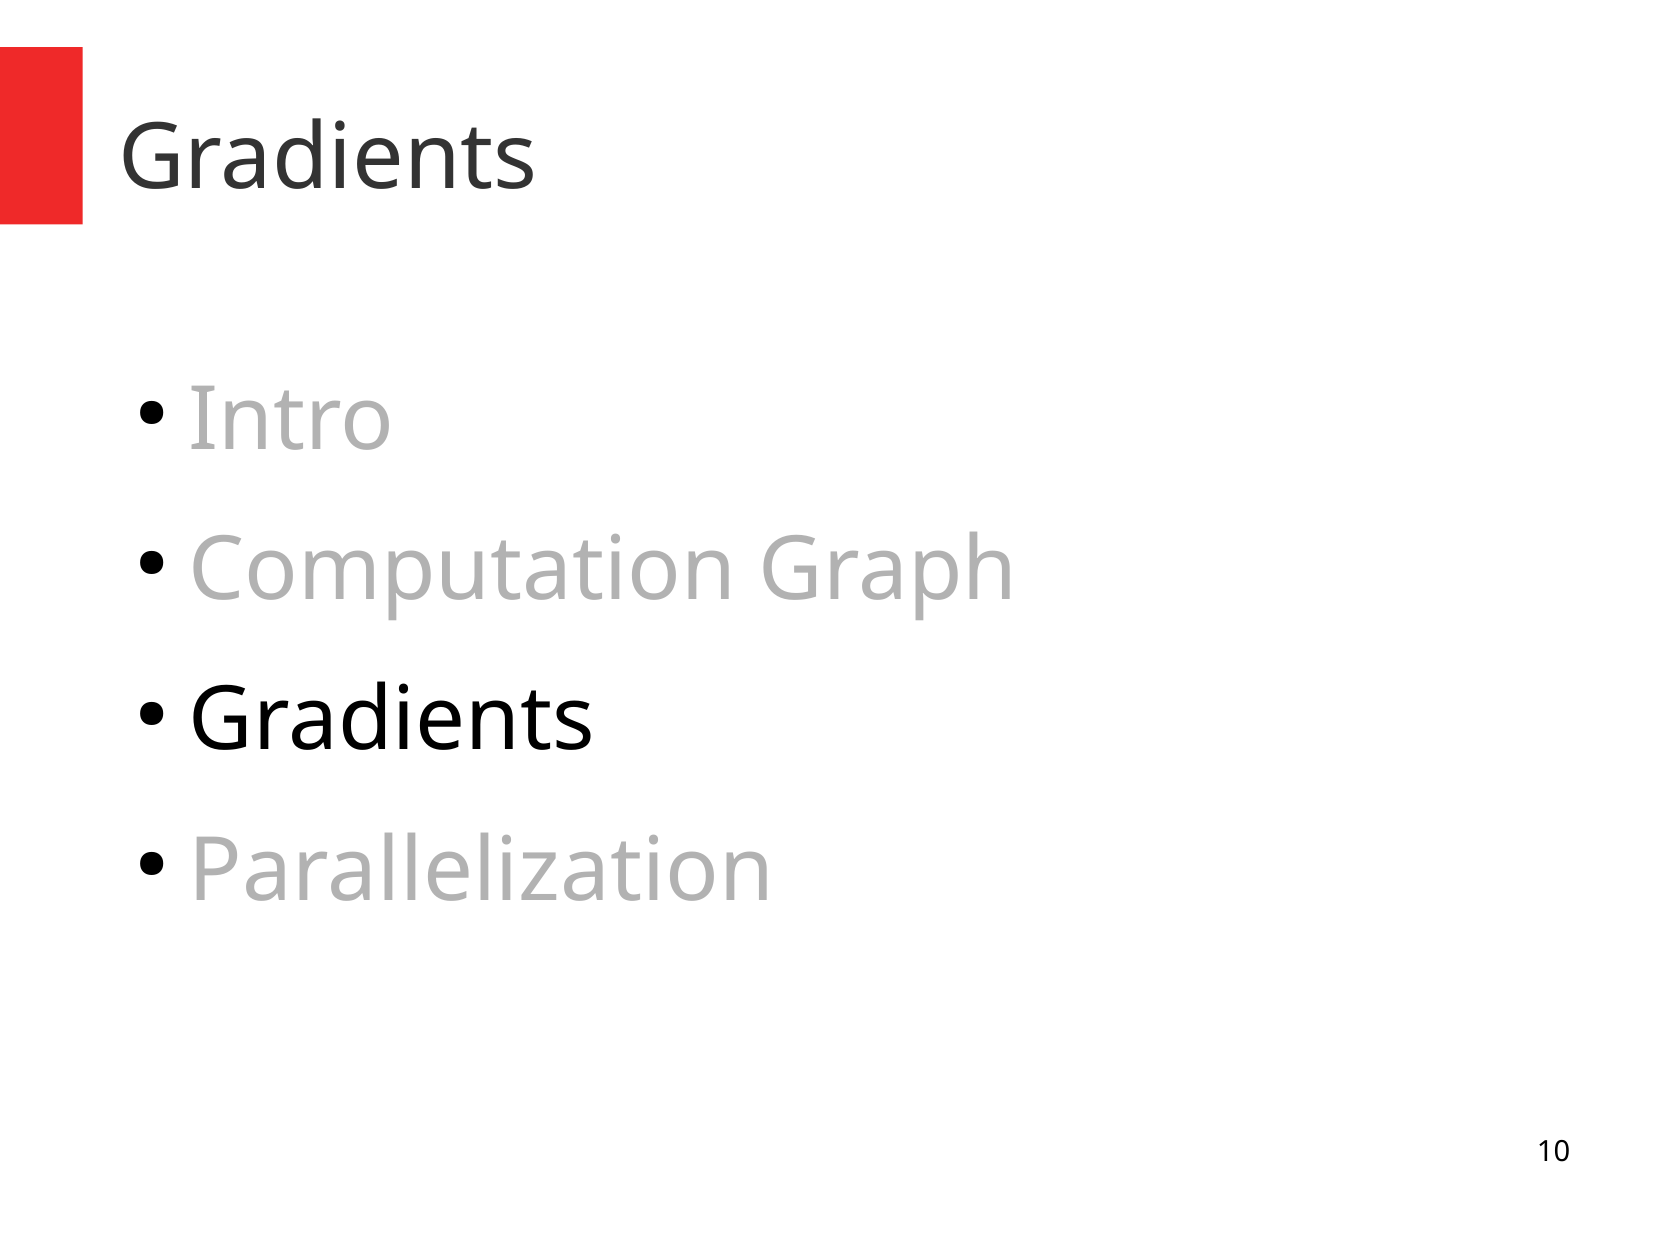

# Gradients
Intro
Computation Graph
Gradients
Parallelization
10